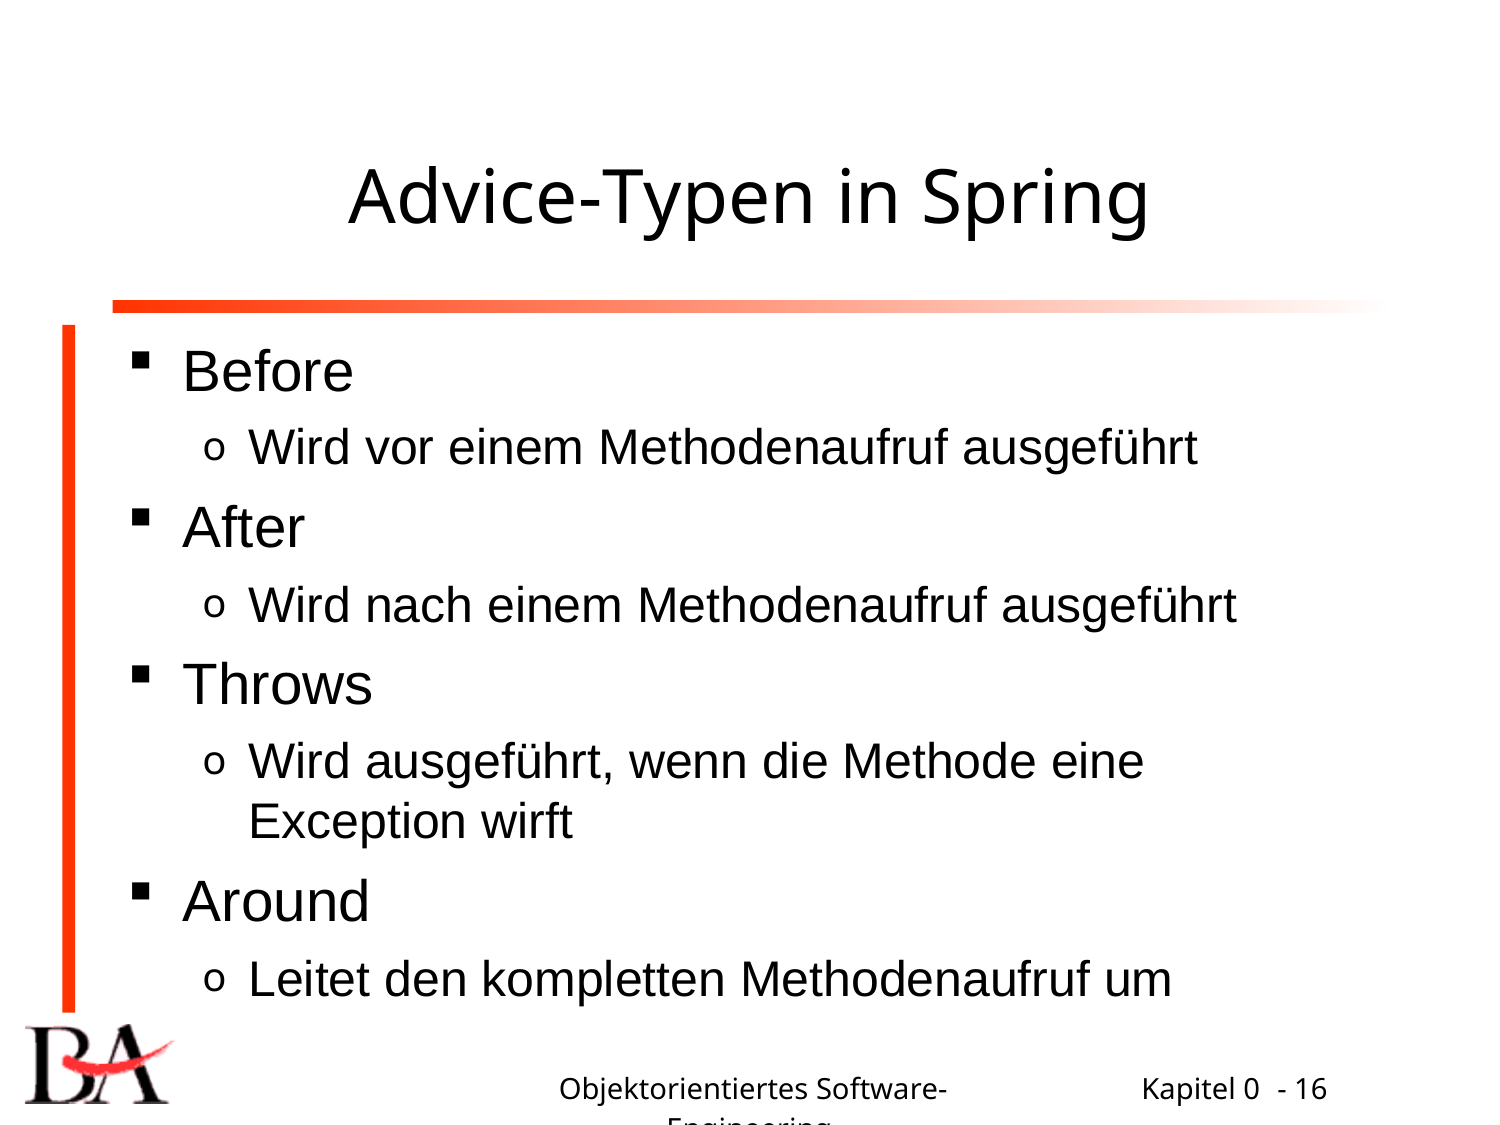

# Advice-Typen in Spring
Before
Wird vor einem Methodenaufruf ausgeführt
After
Wird nach einem Methodenaufruf ausgeführt
Throws
Wird ausgeführt, wenn die Methode eine Exception wirft
Around
Leitet den kompletten Methodenaufruf um
16